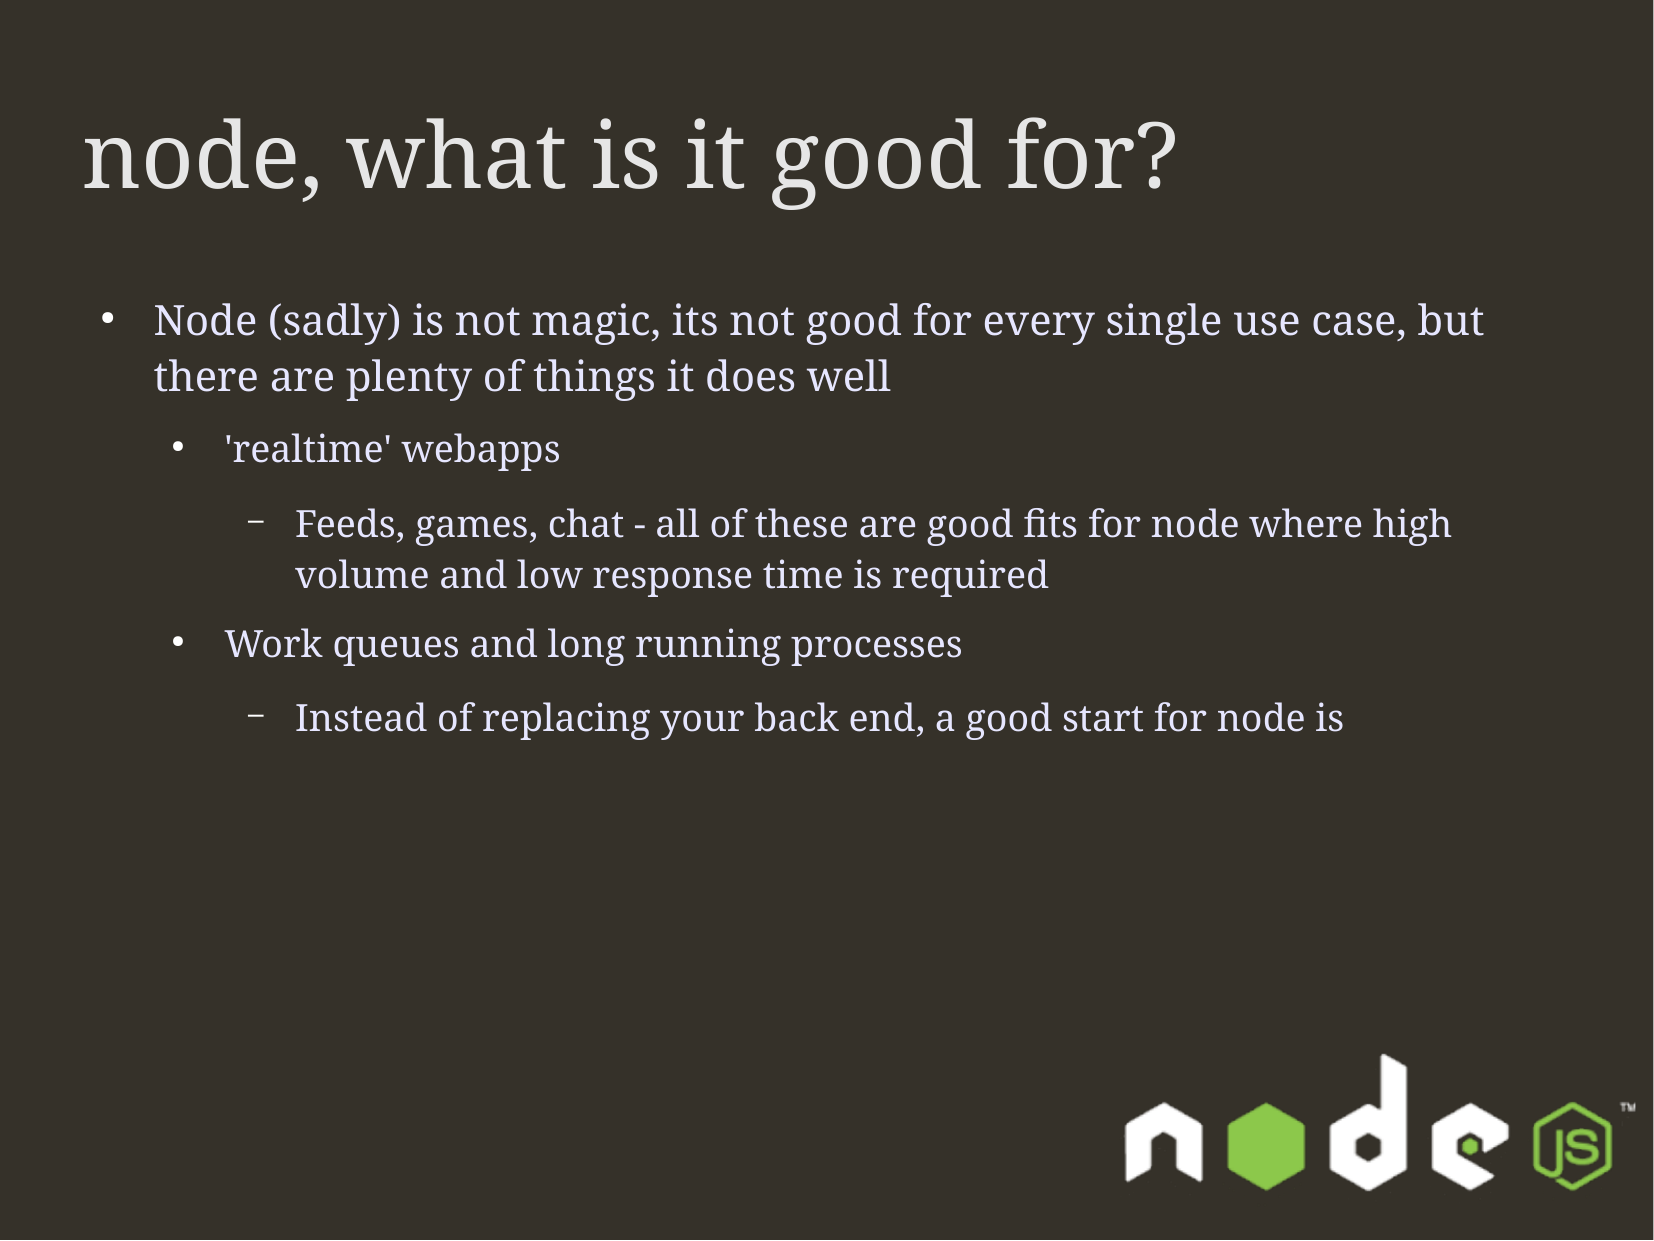

# node, what is it good for?
Node (sadly) is not magic, its not good for every single use case, but there are plenty of things it does well
'realtime' webapps
Feeds, games, chat - all of these are good fits for node where high volume and low response time is required
Work queues and long running processes
Instead of replacing your back end, a good start for node is